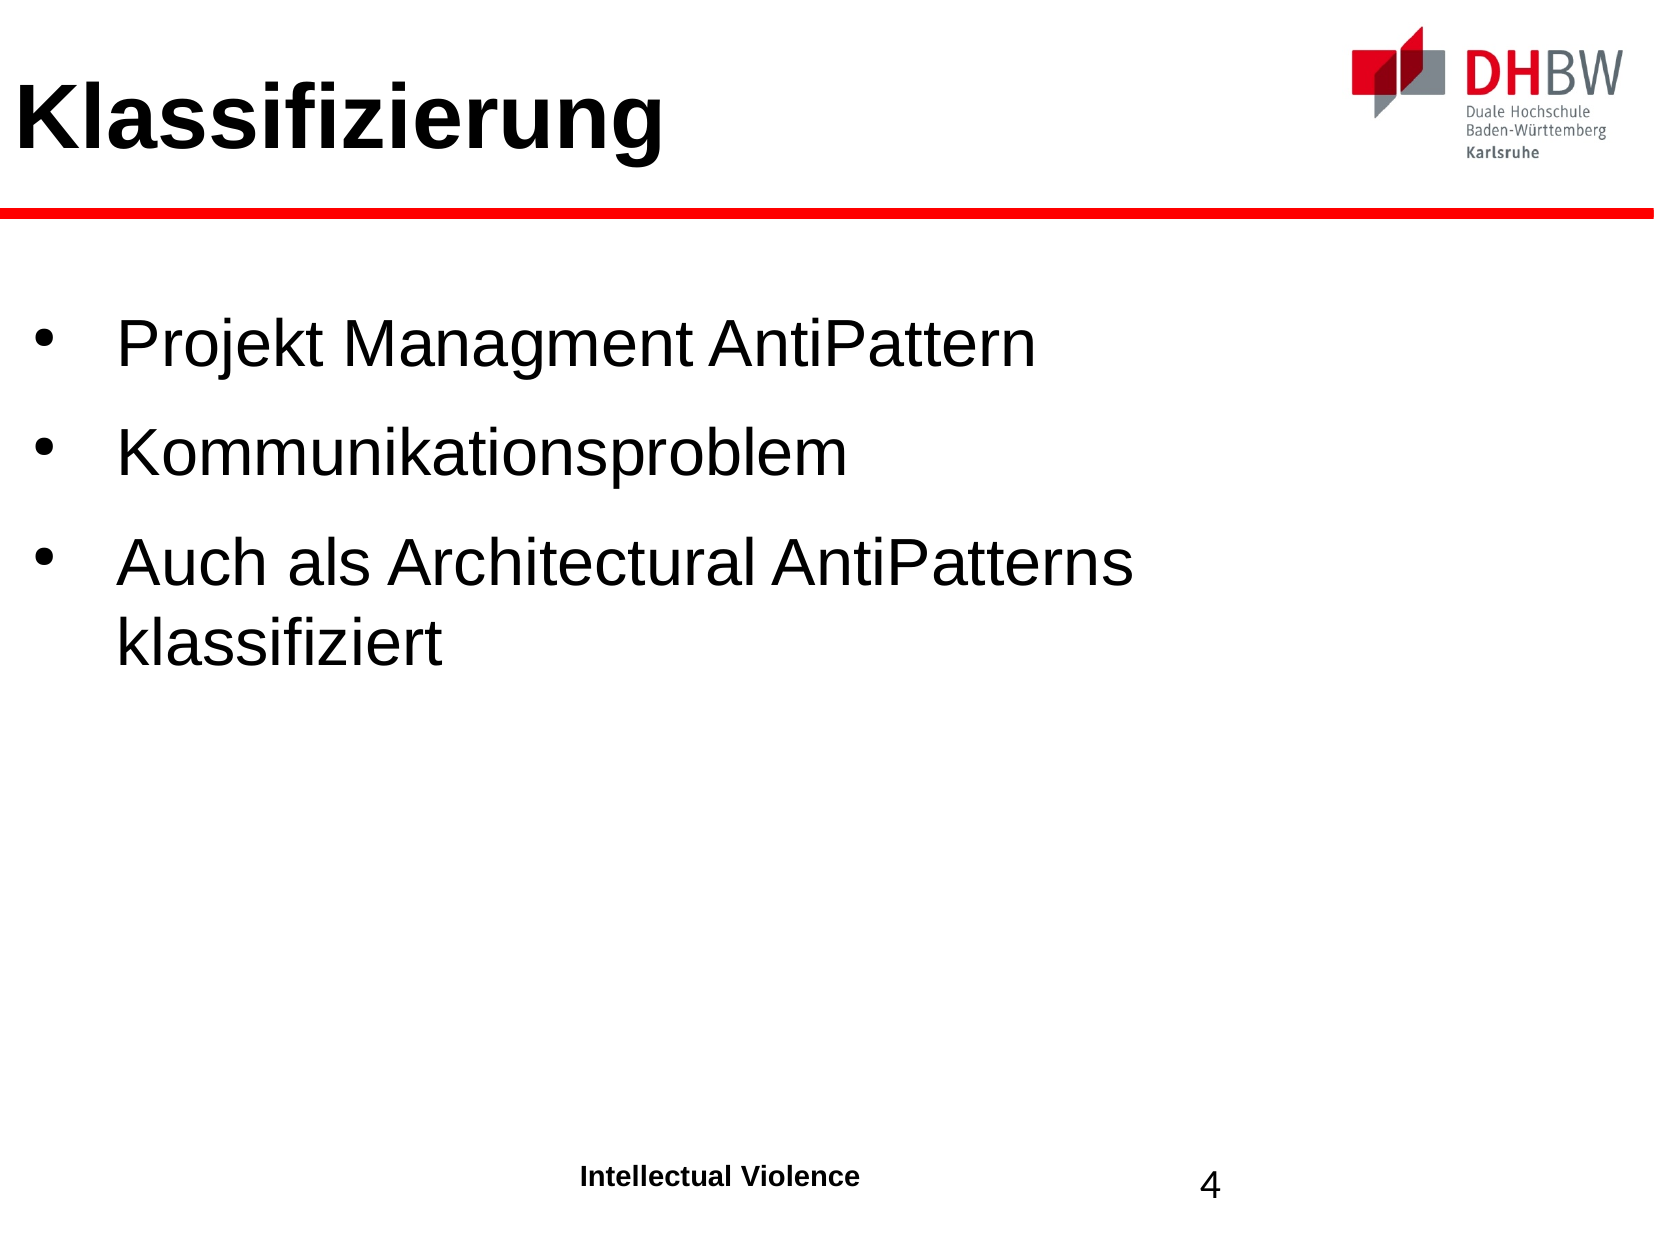

# Klassifizierung
Projekt Managment AntiPattern
Kommunikationsproblem
Auch als Architectural AntiPatterns klassifiziert
Intellectual Violence